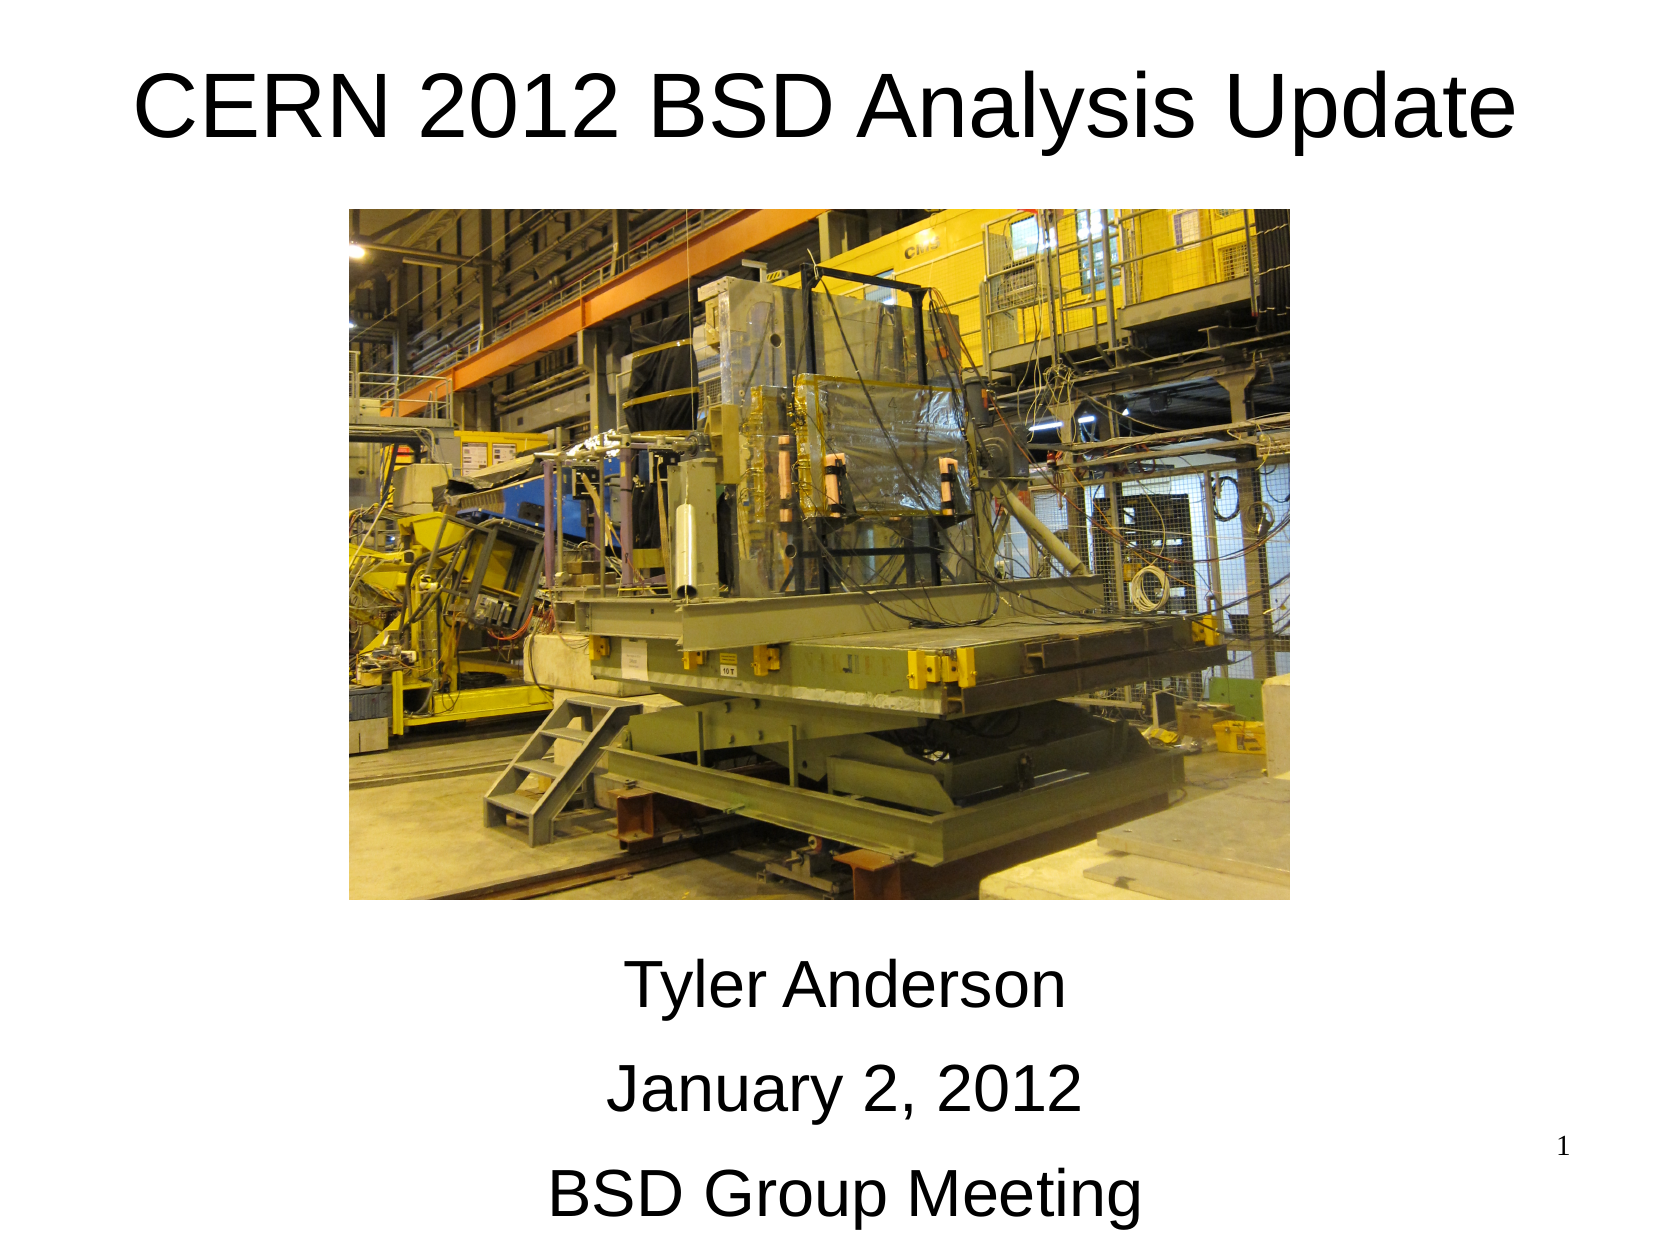

# CERN 2012 BSD Analysis Update
Tyler Anderson
January 2, 2012
BSD Group Meeting
1